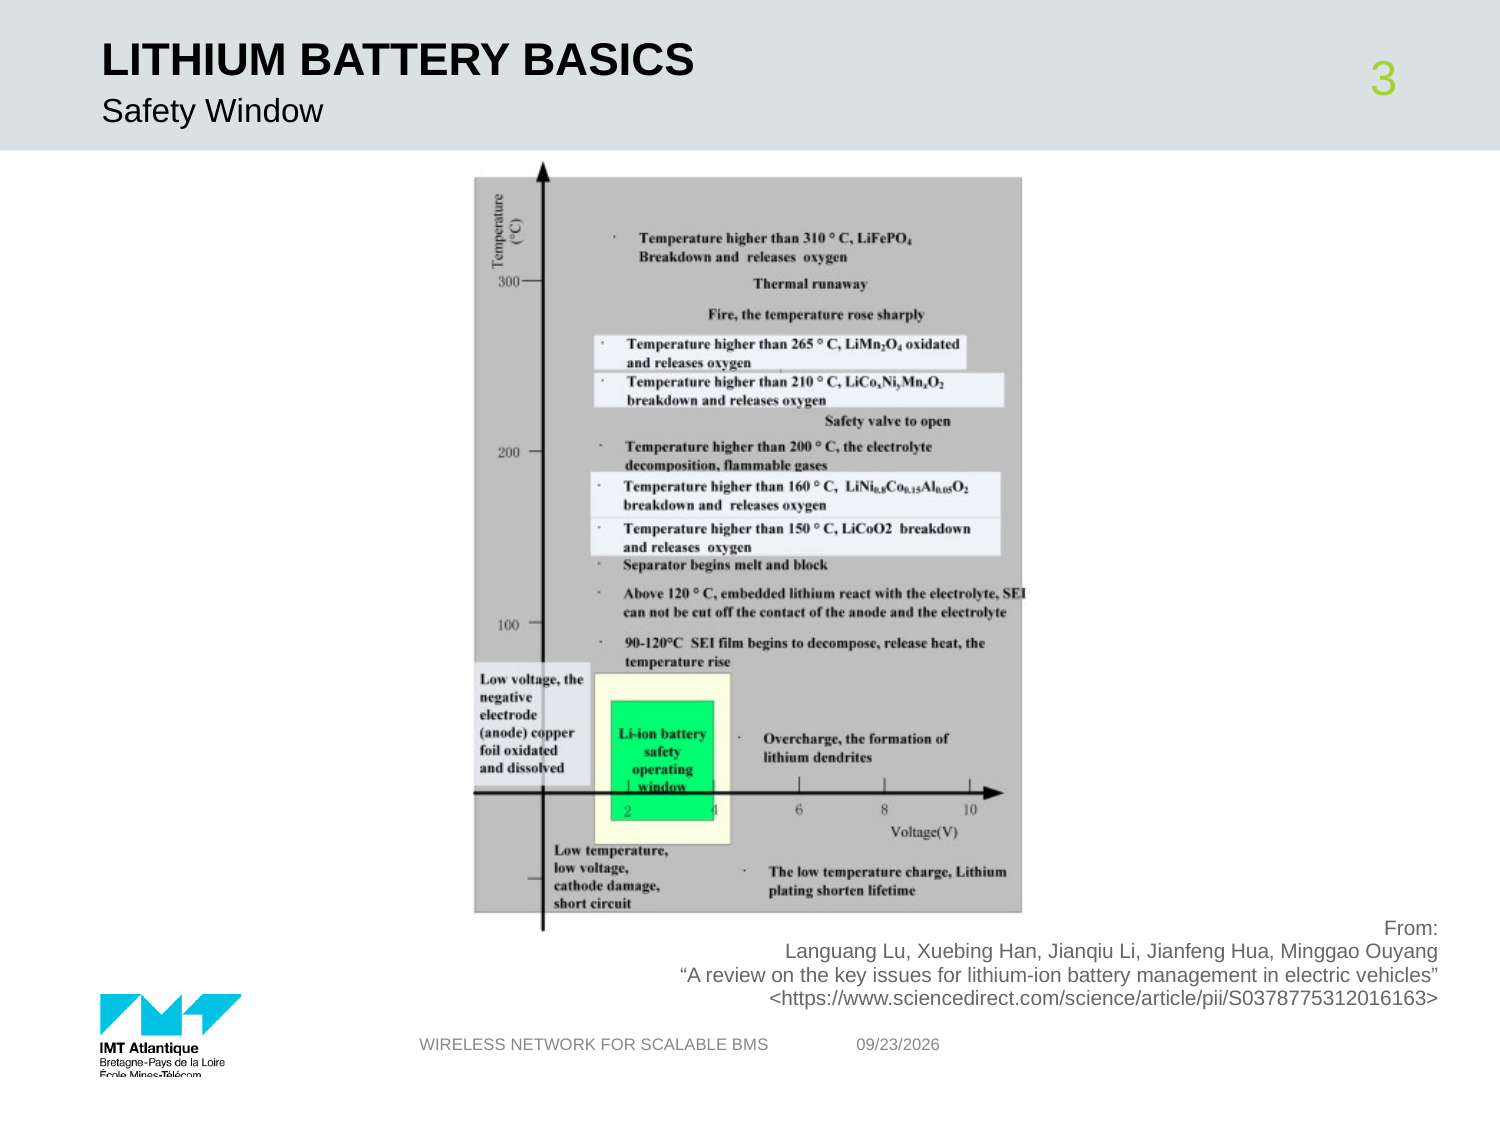

# Lithium battery basics
Safety Window
From:
Languang Lu, Xuebing Han, Jianqiu Li, Jianfeng Hua, Minggao Ouyang
“A review on the key issues for lithium-ion battery management in electric vehicles”
<https://www.sciencedirect.com/science/article/pii/S0378775312016163>
Wireless Network for Scalable BMS